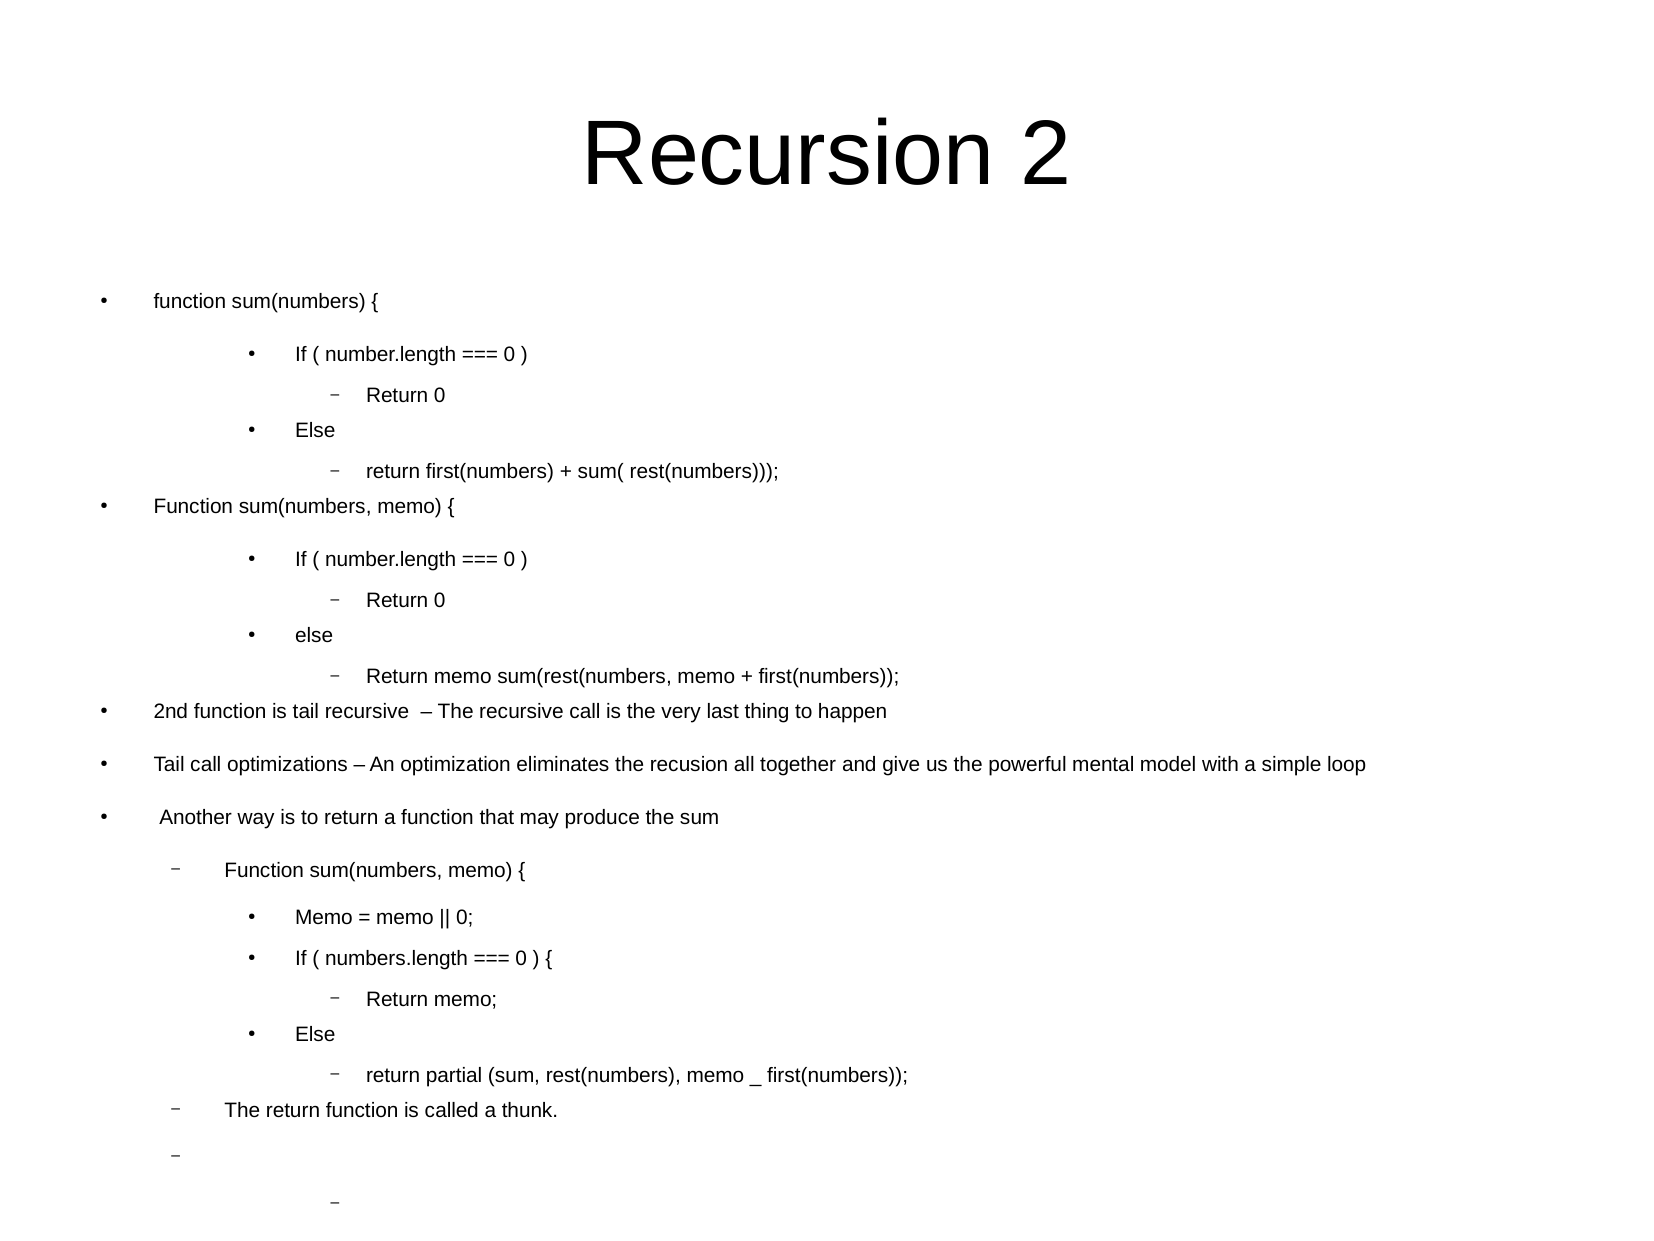

# Recursion 2
function sum(numbers) {
If ( number.length === 0 )
Return 0
Else
return first(numbers) + sum( rest(numbers)));
Function sum(numbers, memo) {
If ( number.length === 0 )
Return 0
else
Return memo sum(rest(numbers, memo + first(numbers));
2nd function is tail recursive – The recursive call is the very last thing to happen
Tail call optimizations – An optimization eliminates the recusion all together and give us the powerful mental model with a simple loop
 Another way is to return a function that may produce the sum
Function sum(numbers, memo) {
Memo = memo || 0;
If ( numbers.length === 0 ) {
Return memo;
Else
return partial (sum, rest(numbers), memo _ first(numbers));
The return function is called a thunk.